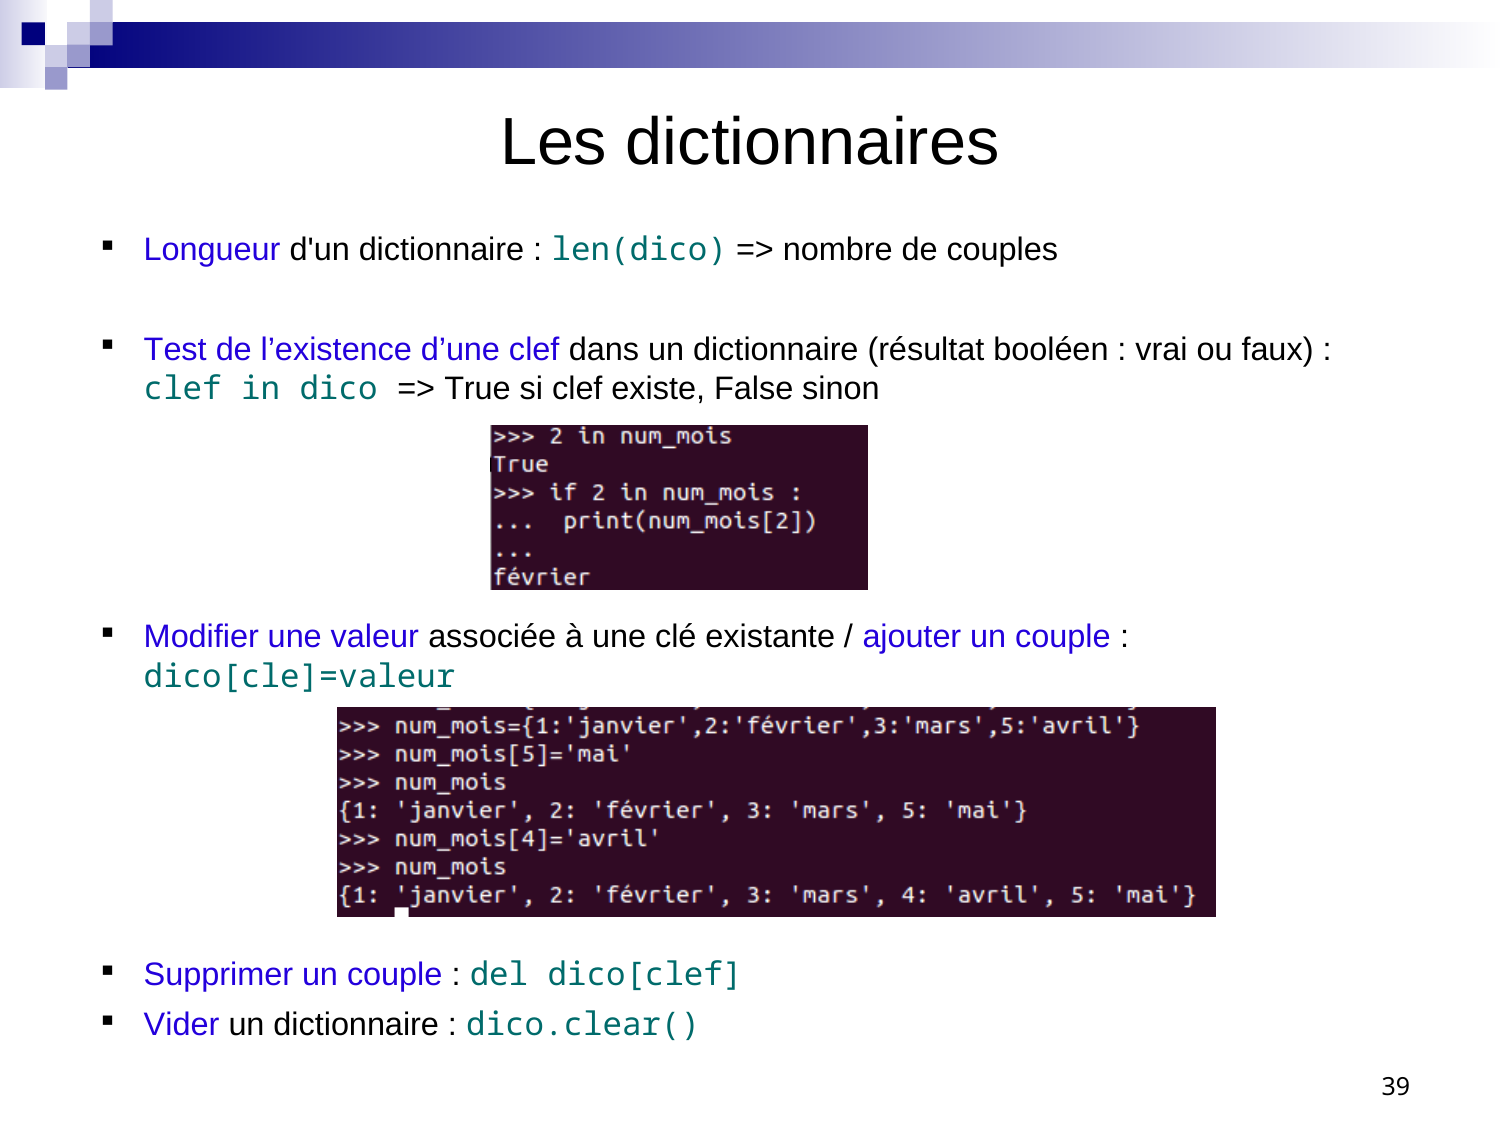

# Les dictionnaires
Longueur d'un dictionnaire : len(dico) => nombre de couples
Test de l’existence d’une clef dans un dictionnaire (résultat booléen : vrai ou faux) :
clef in dico => True si clef existe, False sinon
Modifier une valeur associée à une clé existante / ajouter un couple : dico[cle]=valeur
Supprimer un couple : del dico[clef]
Vider un dictionnaire : dico.clear()
39